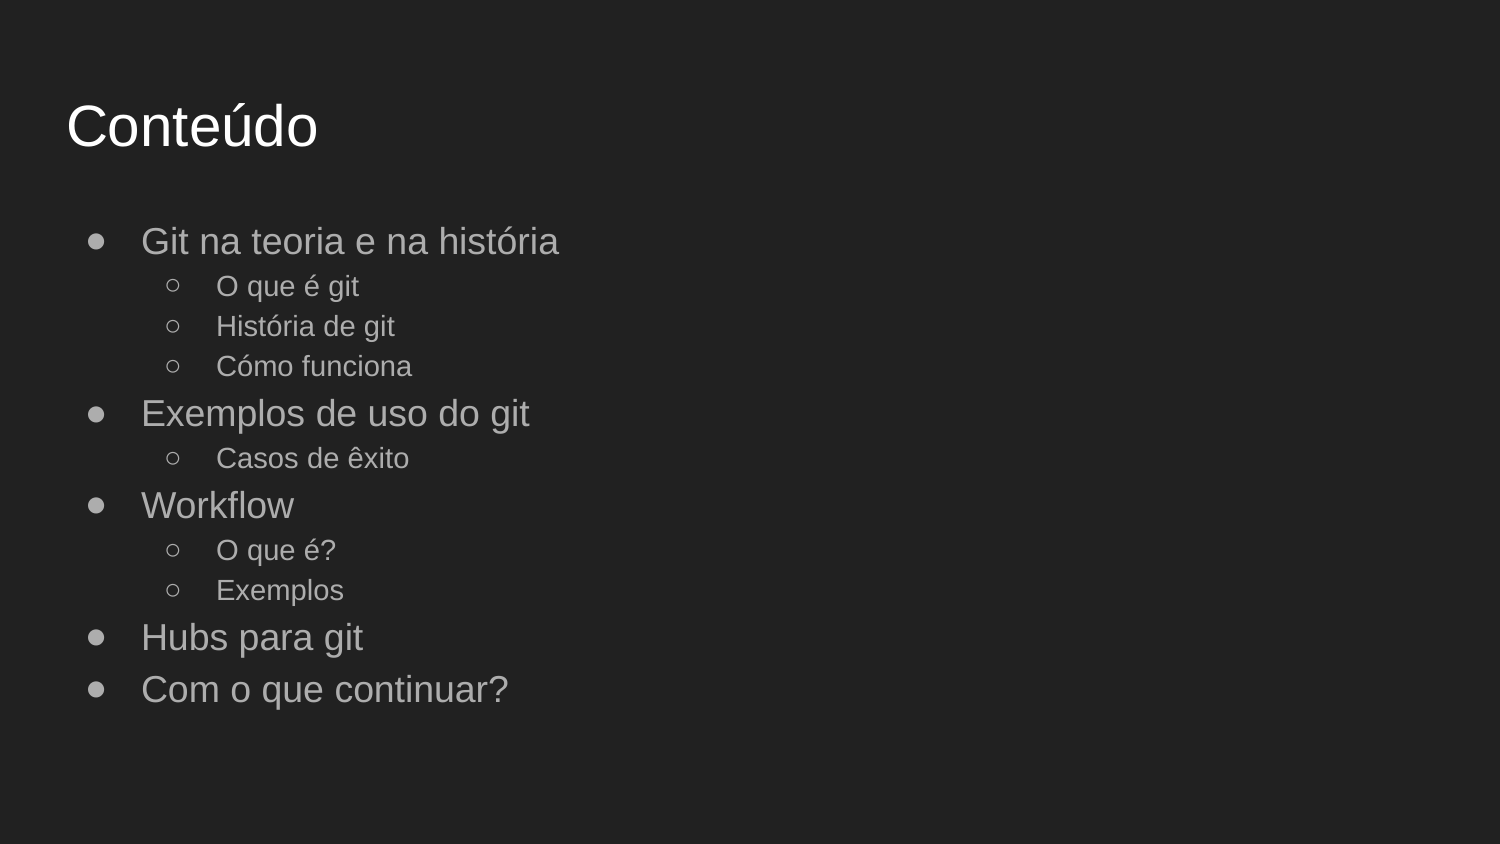

# Conteúdo
Git na teoria e na história
O que é git
História de git
Cómo funciona
Exemplos de uso do git
Casos de êxito
Workflow
O que é?
Exemplos
Hubs para git
Com o que continuar?